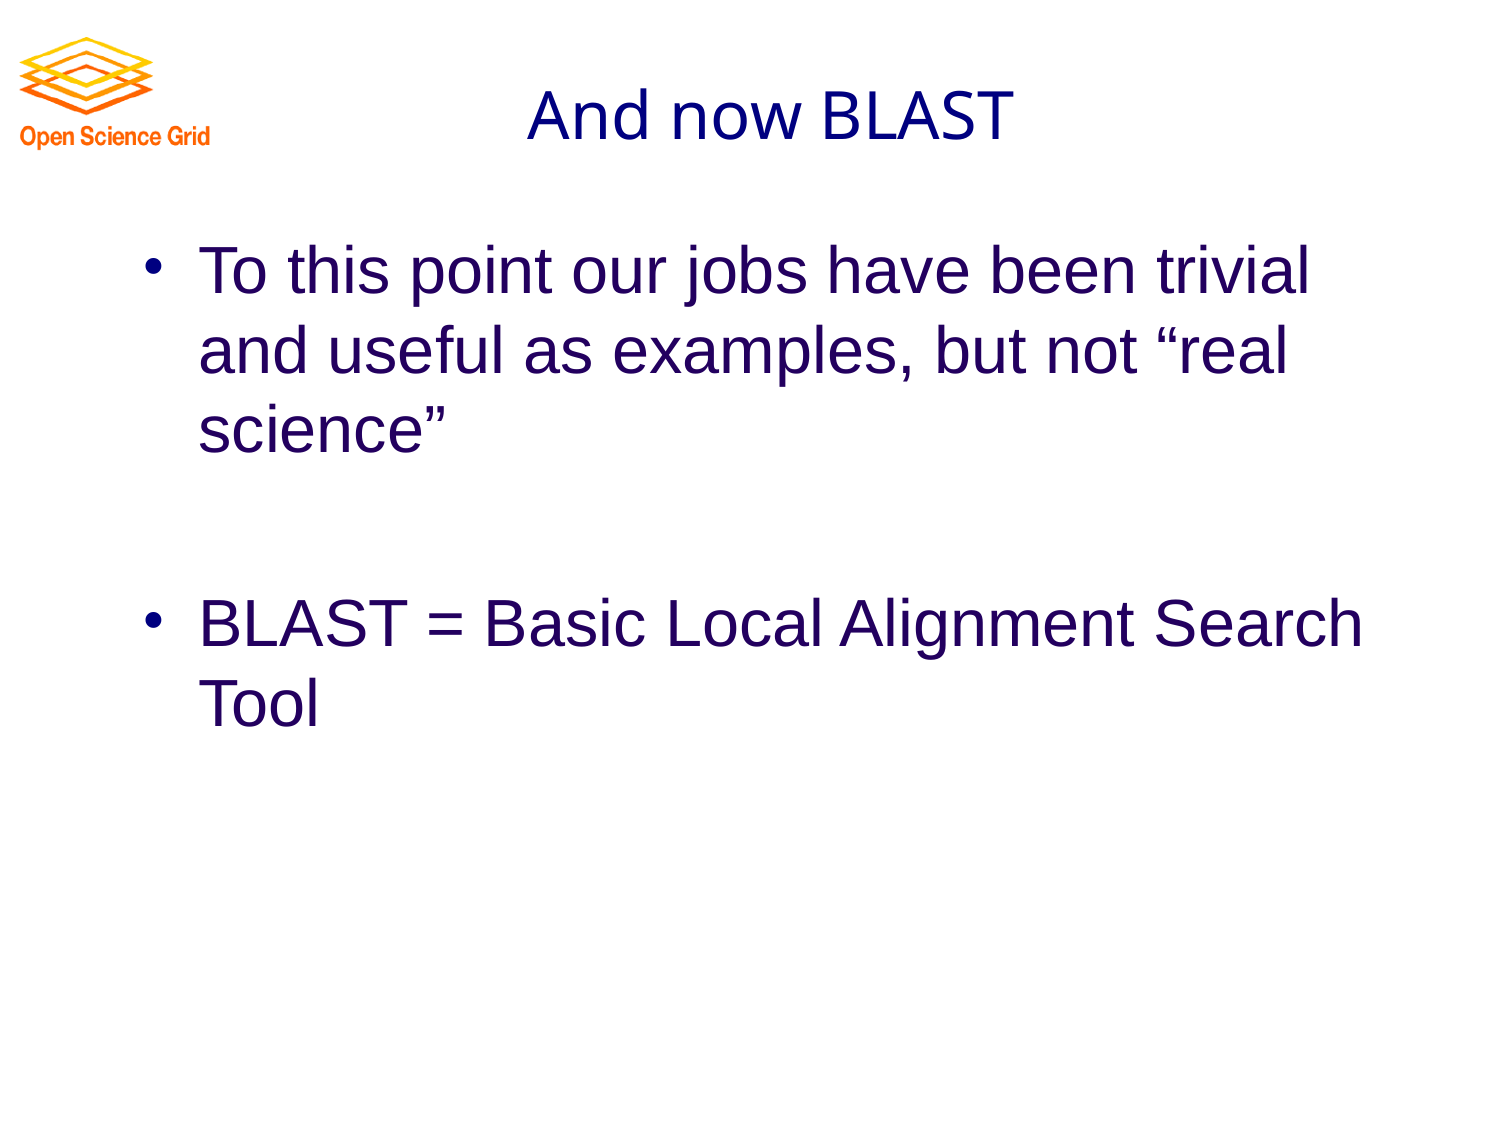

# And now BLAST
To this point our jobs have been trivial and useful as examples, but not “real science”
BLAST = Basic Local Alignment Search Tool